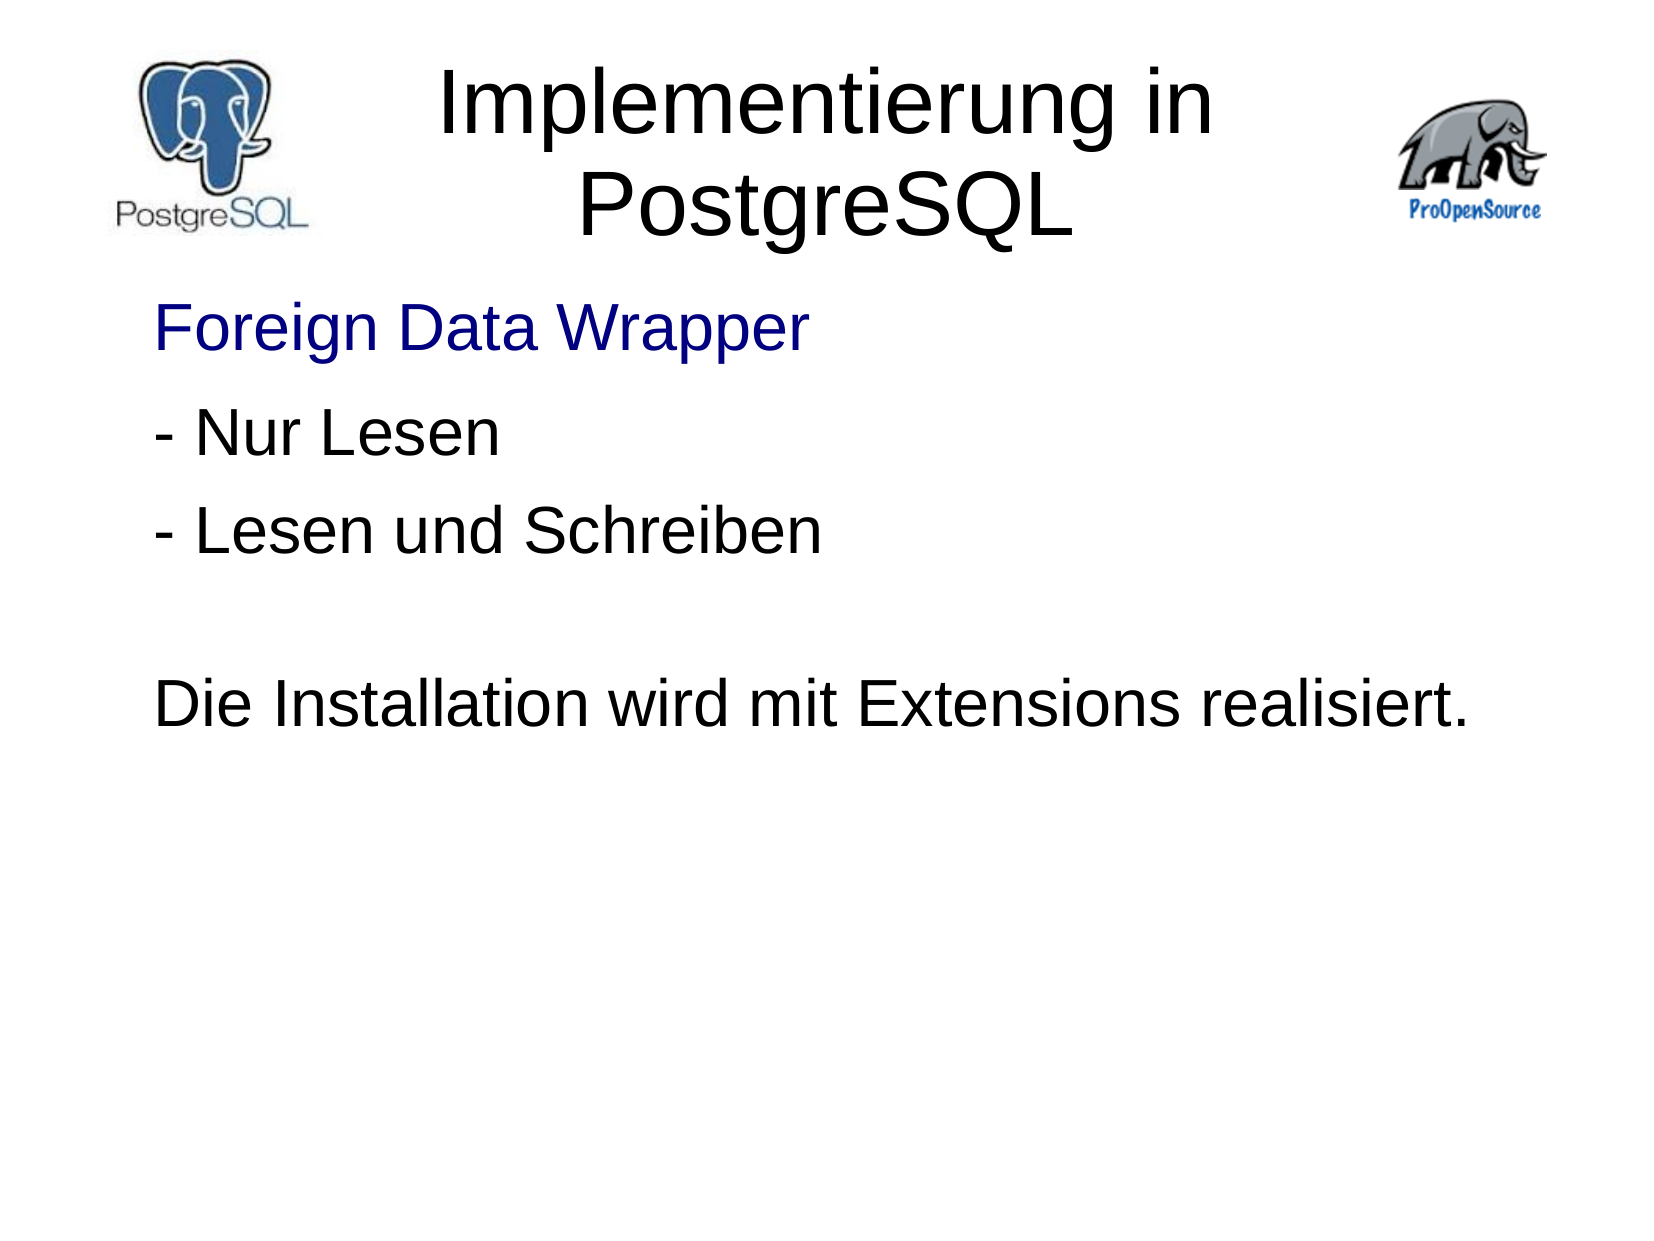

# Implementierung in PostgreSQL
Foreign Data Wrapper
- Nur Lesen
- Lesen und Schreiben
Die Installation wird mit Extensions realisiert.